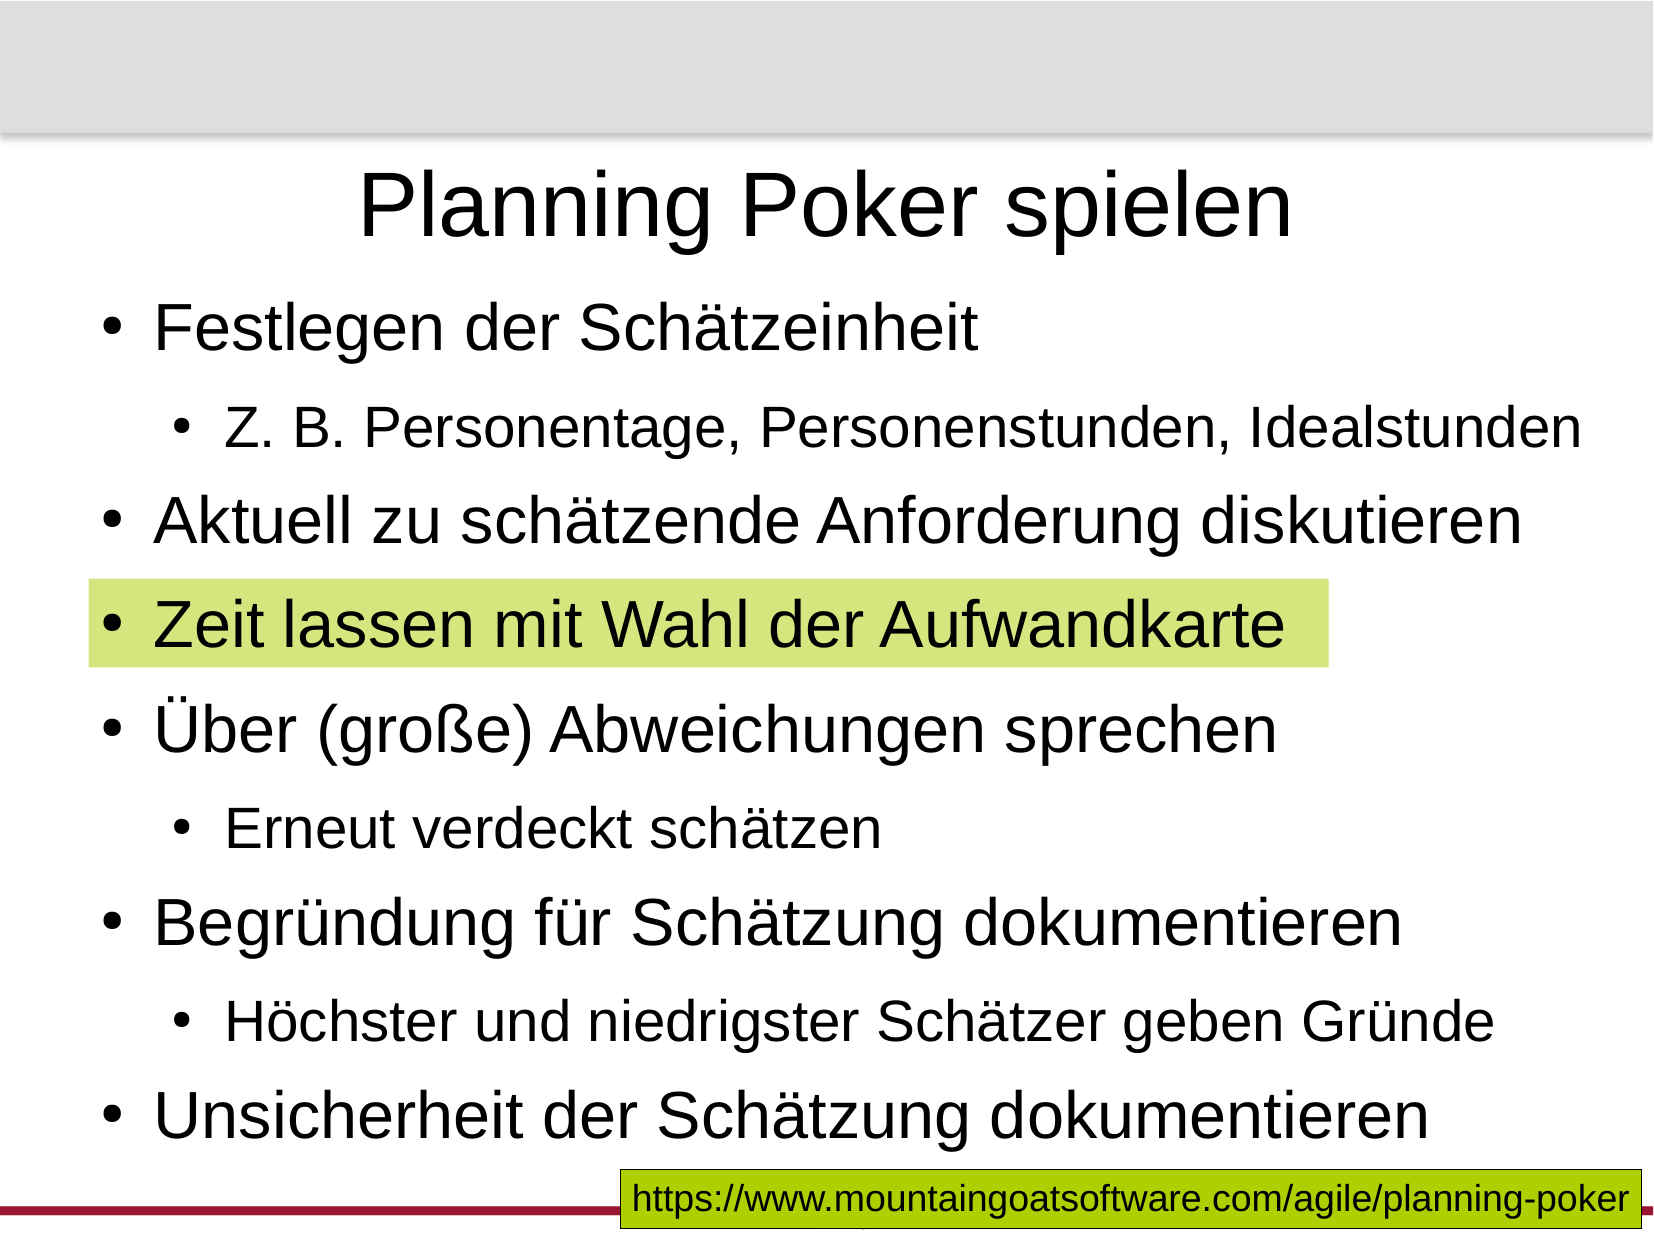

# Planning Poker spielen
Festlegen der Schätzeinheit
Z. B. Personentage, Personenstunden, Idealstunden
Aktuell zu schätzende Anforderung diskutieren
Zeit lassen mit Wahl der Aufwandkarte
Über (große) Abweichungen sprechen
Erneut verdeckt schätzen
Begründung für Schätzung dokumentieren
Höchster und niedrigster Schätzer geben Gründe
Unsicherheit der Schätzung dokumentieren
https://www.mountaingoatsoftware.com/agile/planning-poker